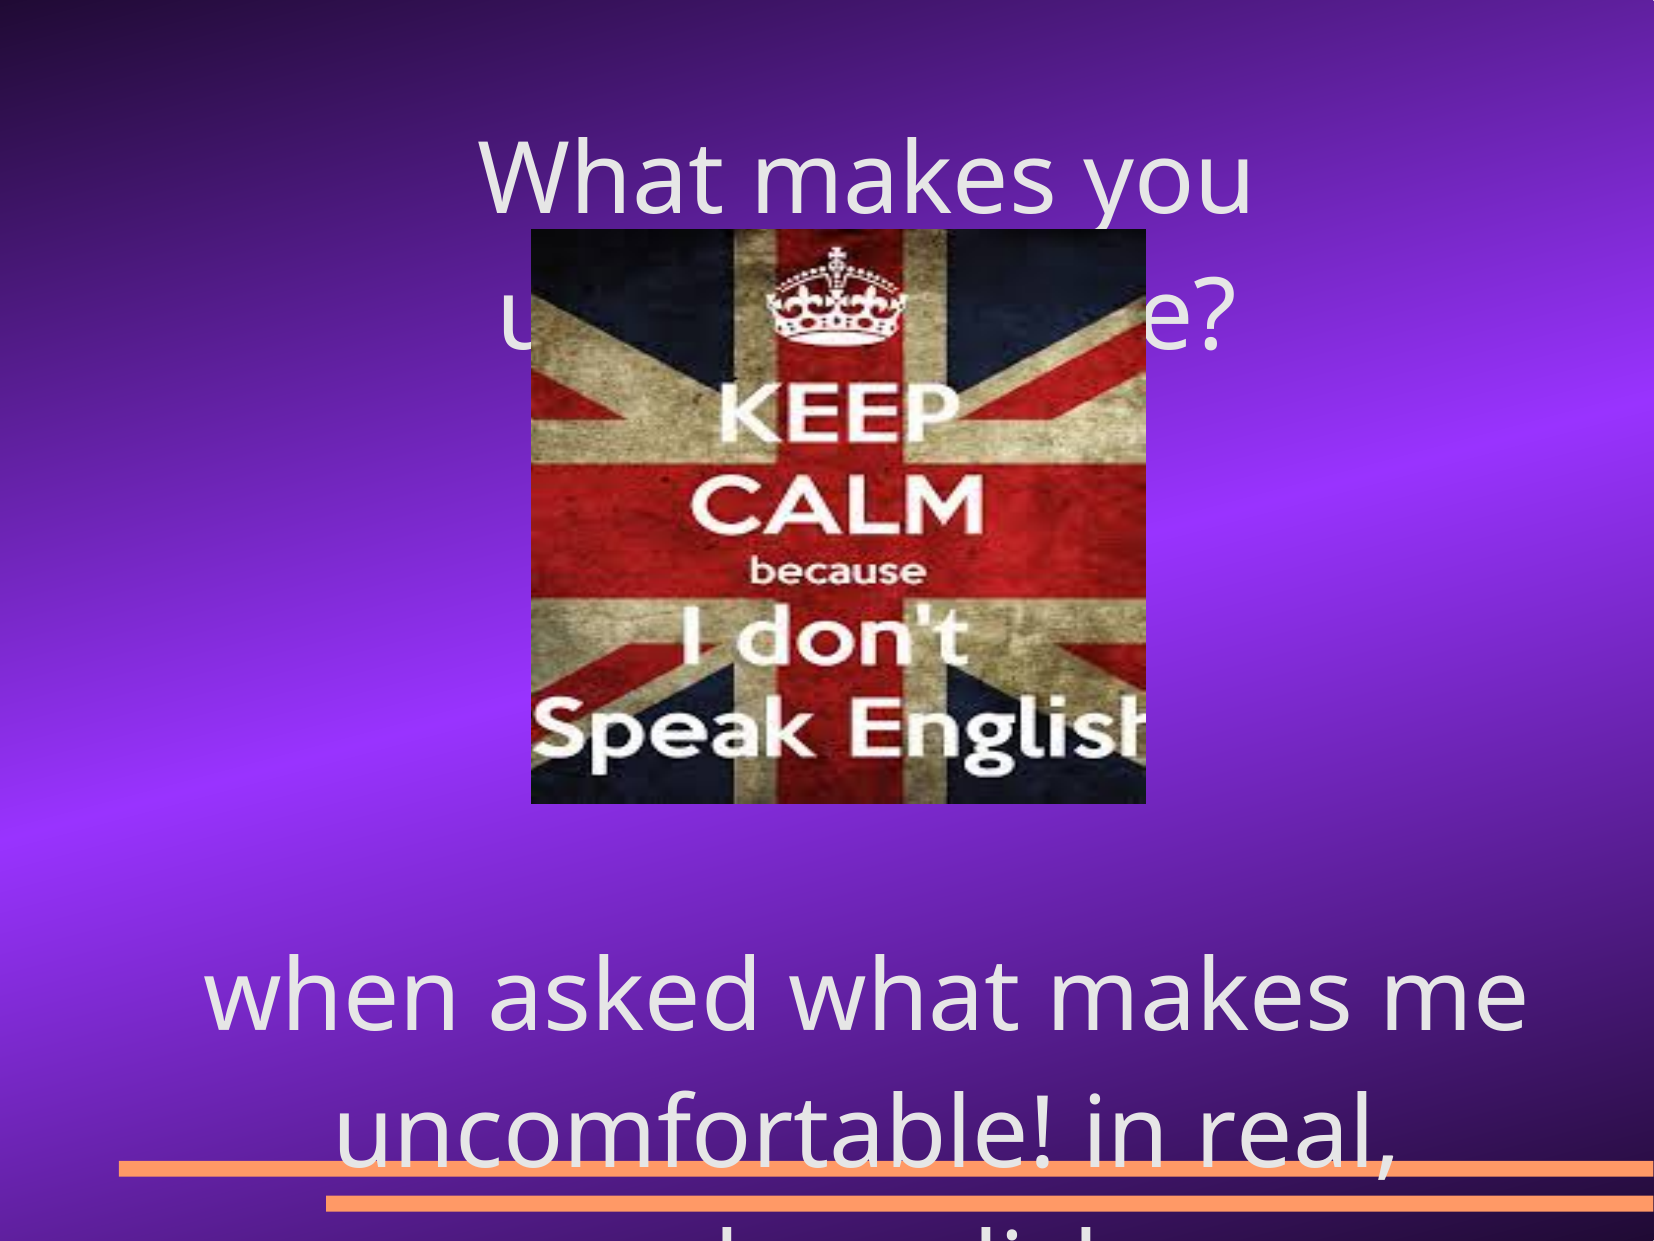

# What makes you uncomfortable?
when asked what makes me uncomfortable! in real, speak english….